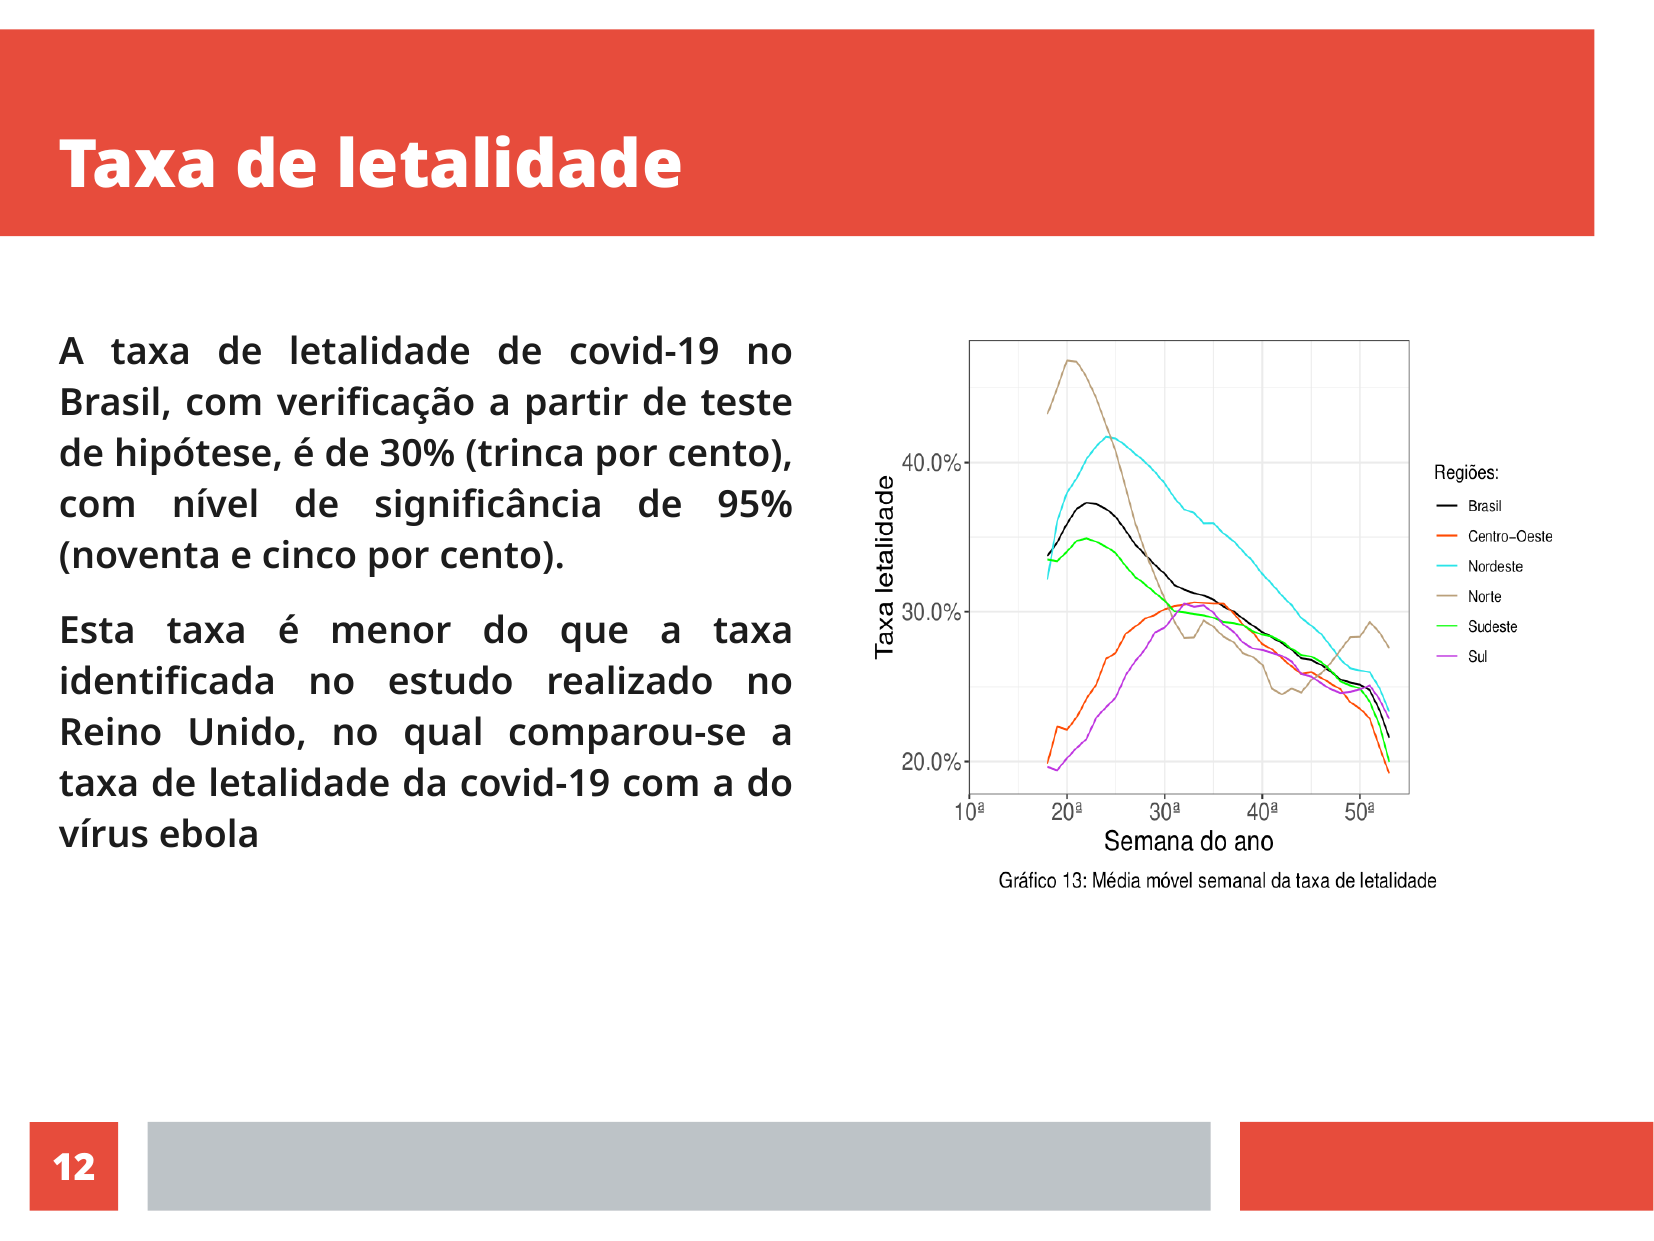

# Taxa de letalidade
A taxa de letalidade de covid-19 no Brasil, com verificação a partir de teste de hipótese, é de 30% (trinca por cento), com nível de significância de 95% (noventa e cinco por cento).
Esta taxa é menor do que a taxa identificada no estudo realizado no Reino Unido, no qual comparou-se a taxa de letalidade da covid-19 com a do vírus ebola
12